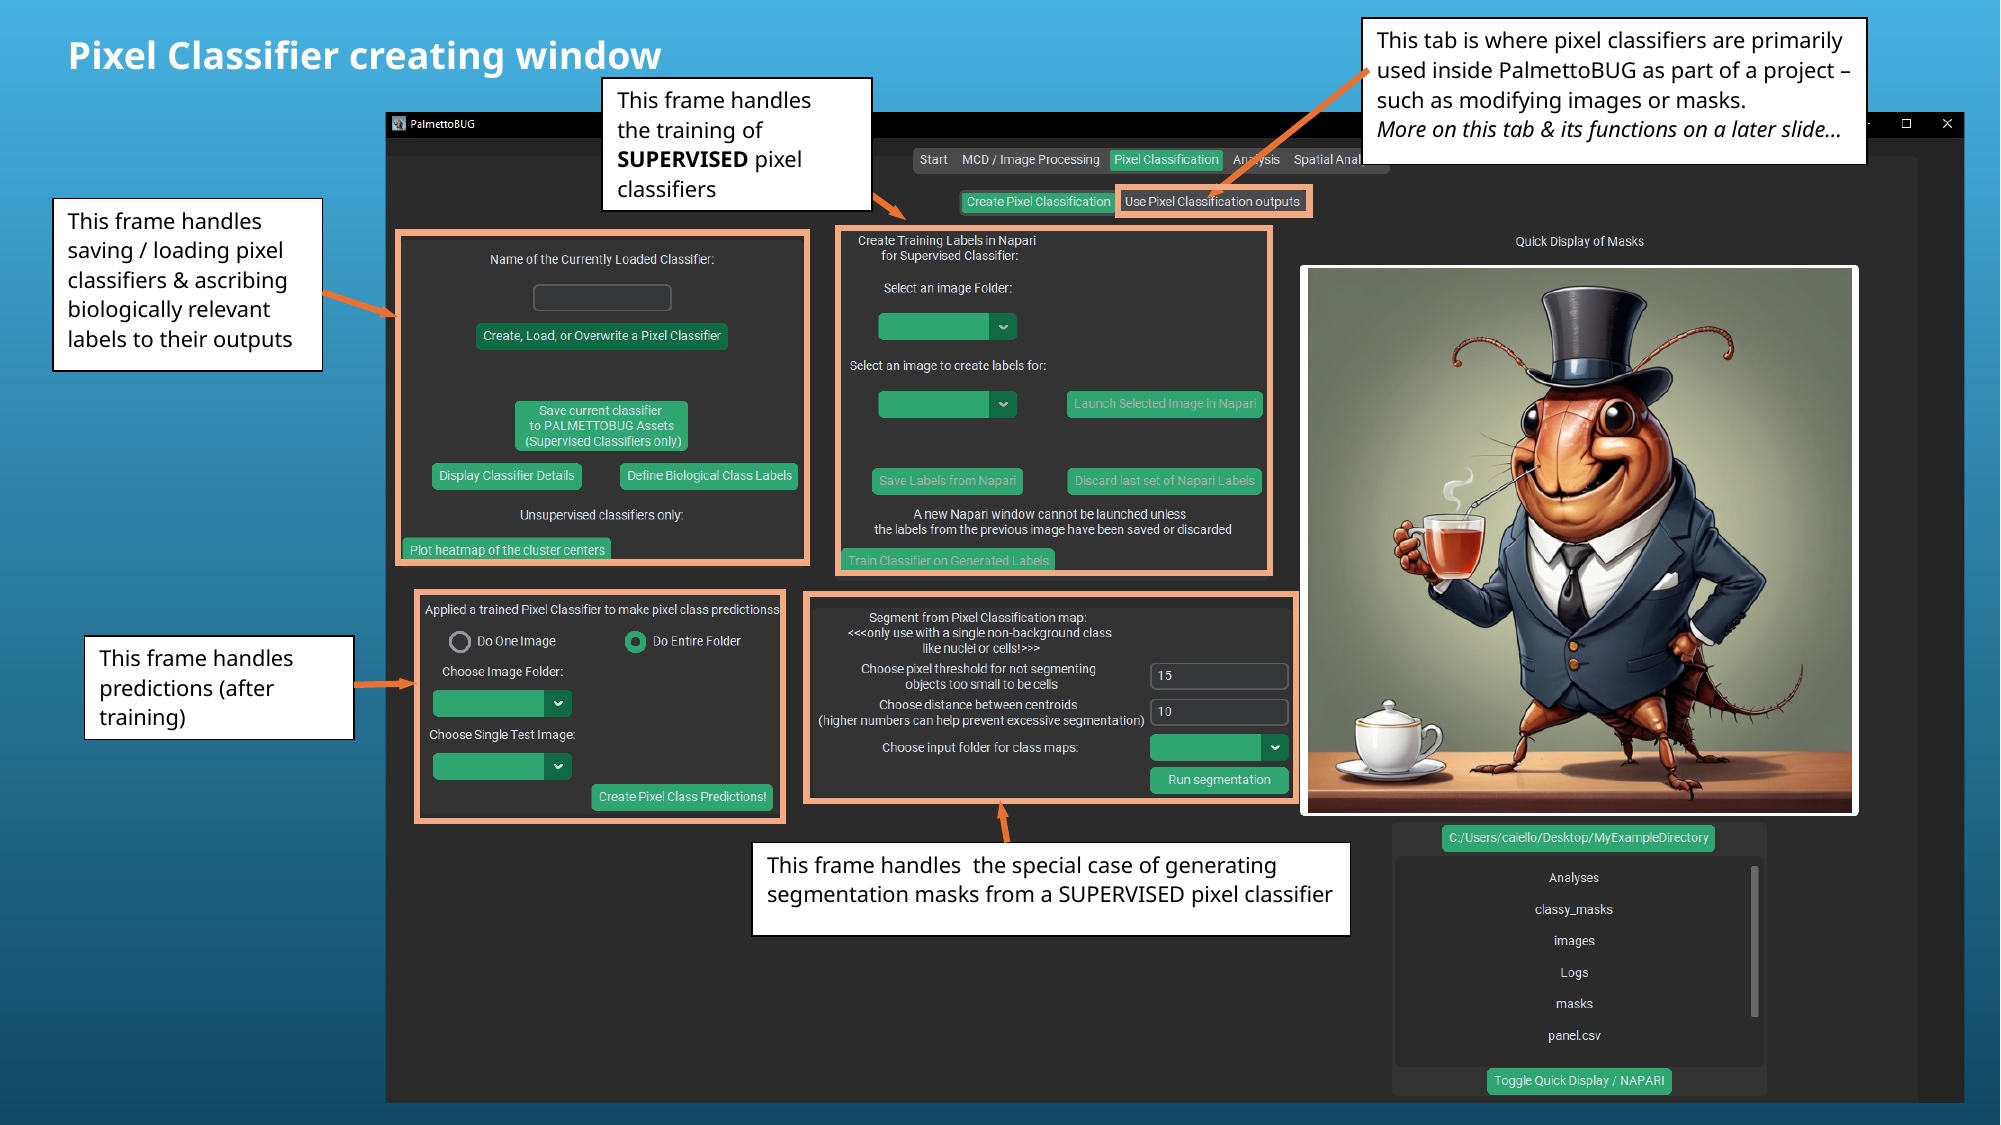

This tab is where pixel classifiers are primarily used inside PalmettoBUG as part of a project – such as modifying images or masks.
More on this tab & its functions on a later slide…
Pixel Classifier creating window
This frame handles the training of SUPERVISED pixel classifiers
This frame handles saving / loading pixel classifiers & ascribing biologically relevant labels to their outputs
This frame handles predictions (after training)
This frame handles the special case of generating segmentation masks from a SUPERVISED pixel classifier